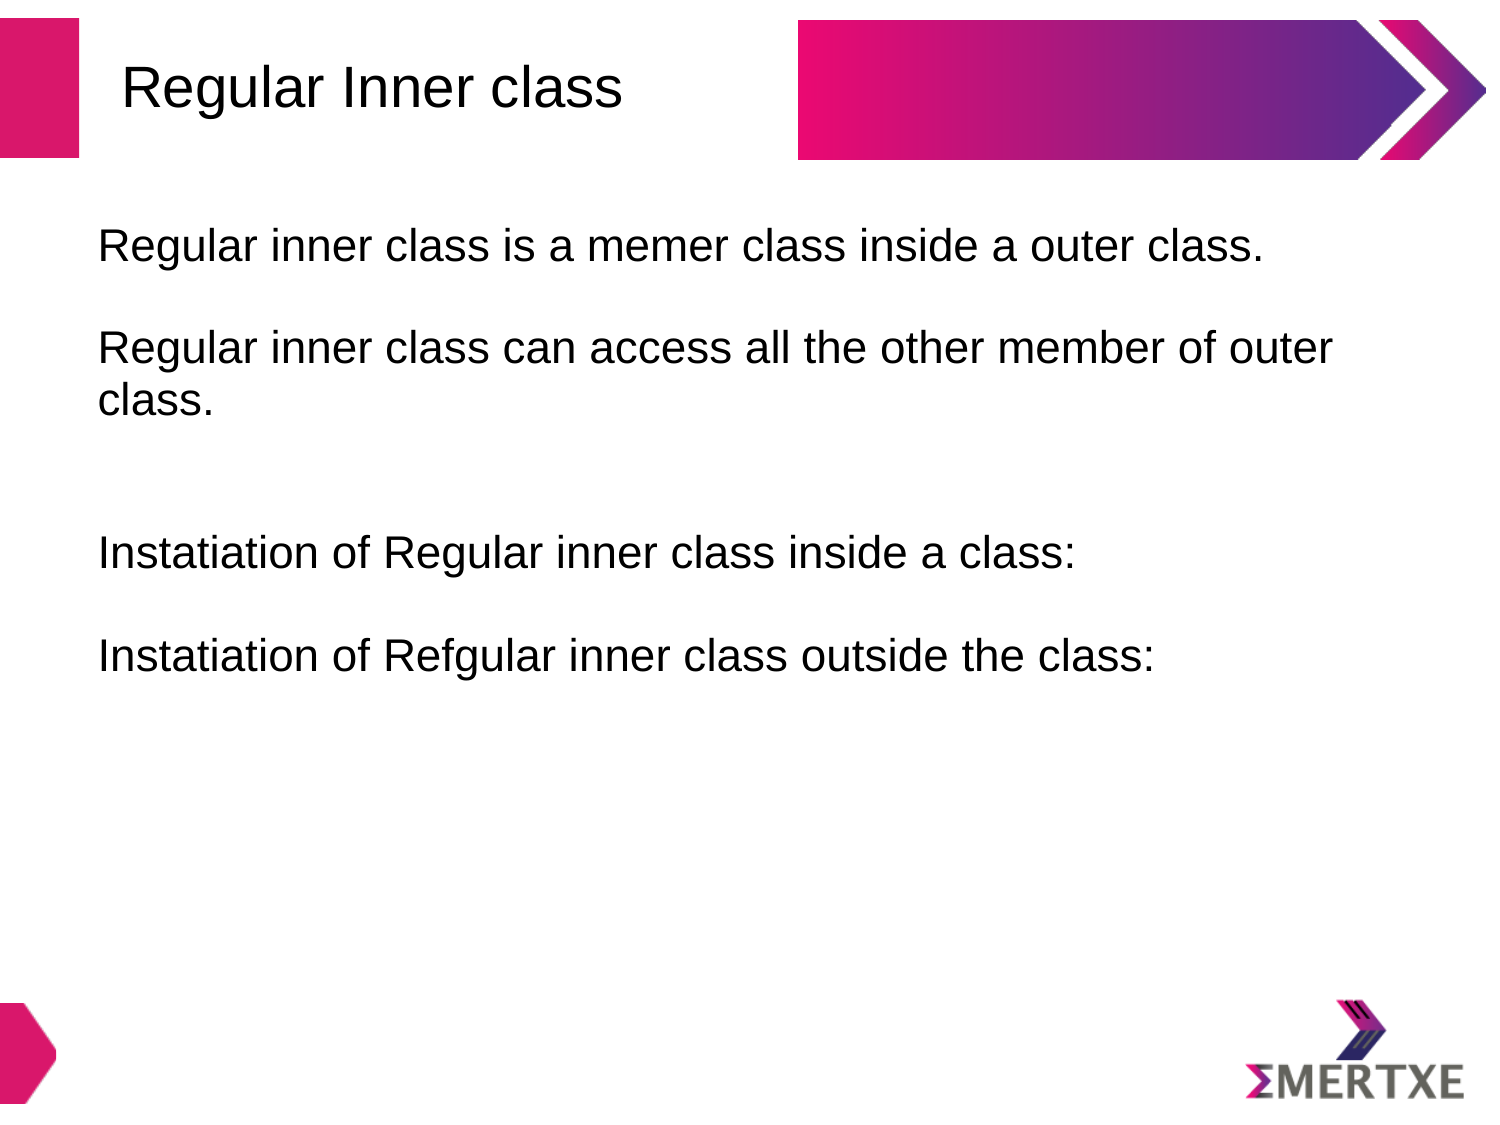

Regular Inner class
Regular inner class is a memer class inside a outer class.
Regular inner class can access all the other member of outer class.
Instatiation of Regular inner class inside a class:
Instatiation of Refgular inner class outside the class: